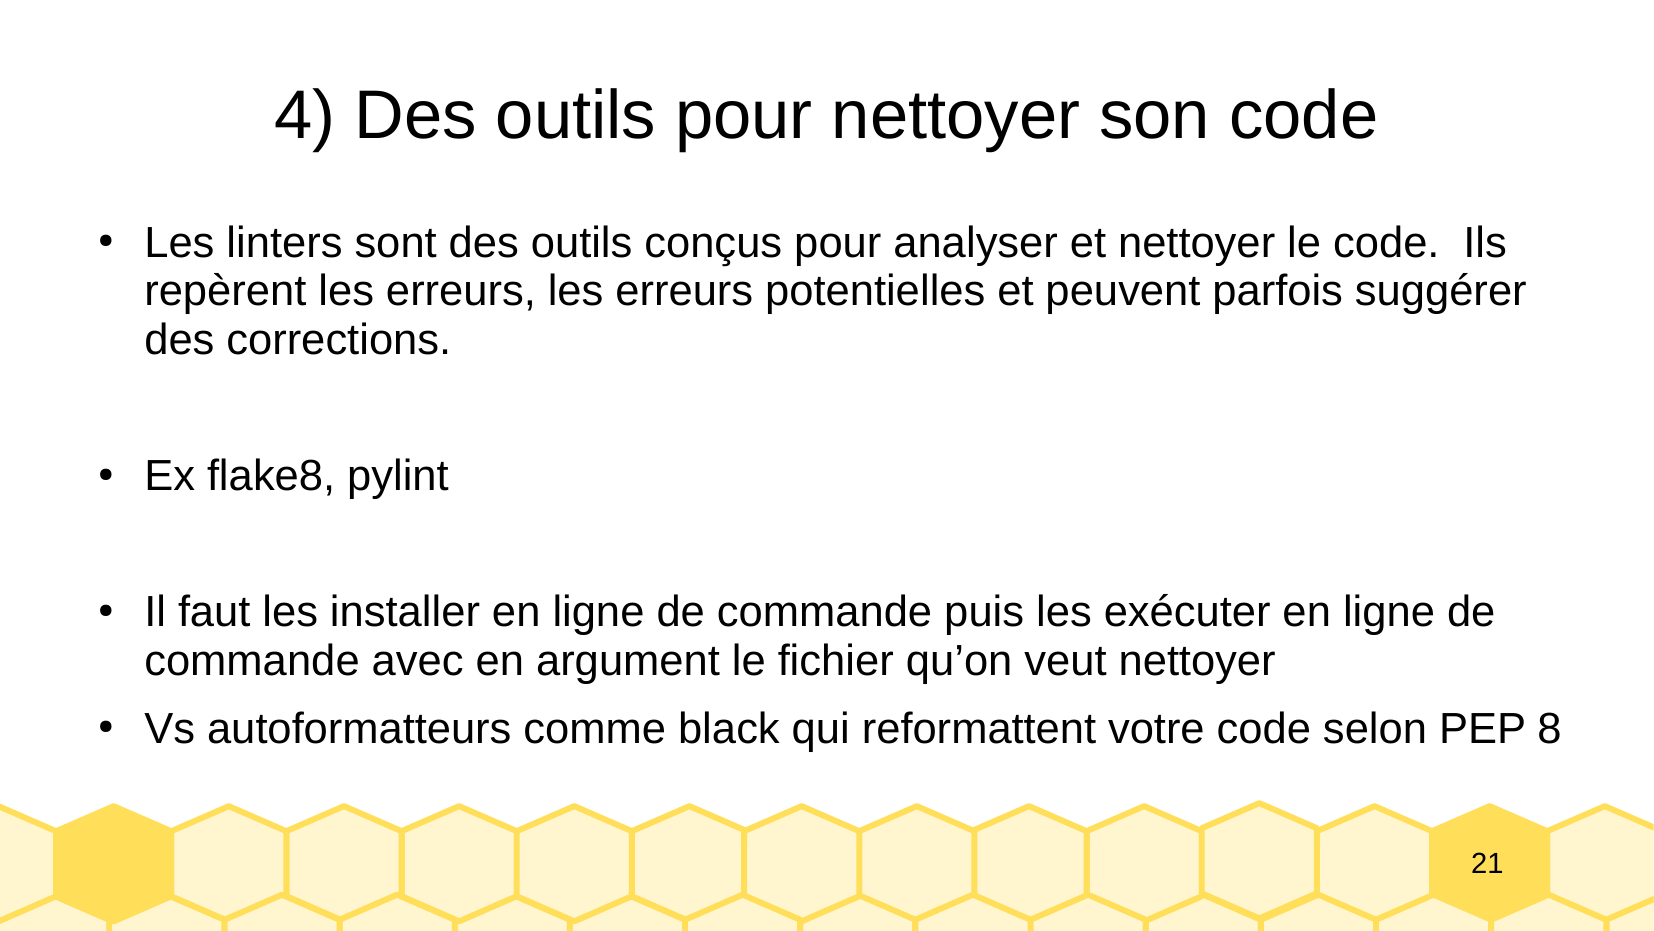

# 4) Des outils pour nettoyer son code
Les linters sont des outils conçus pour analyser et nettoyer le code. Ils repèrent les erreurs, les erreurs potentielles et peuvent parfois suggérer des corrections.
Ex flake8, pylint
Il faut les installer en ligne de commande puis les exécuter en ligne de commande avec en argument le fichier qu’on veut nettoyer
Vs autoformatteurs comme black qui reformattent votre code selon PEP 8